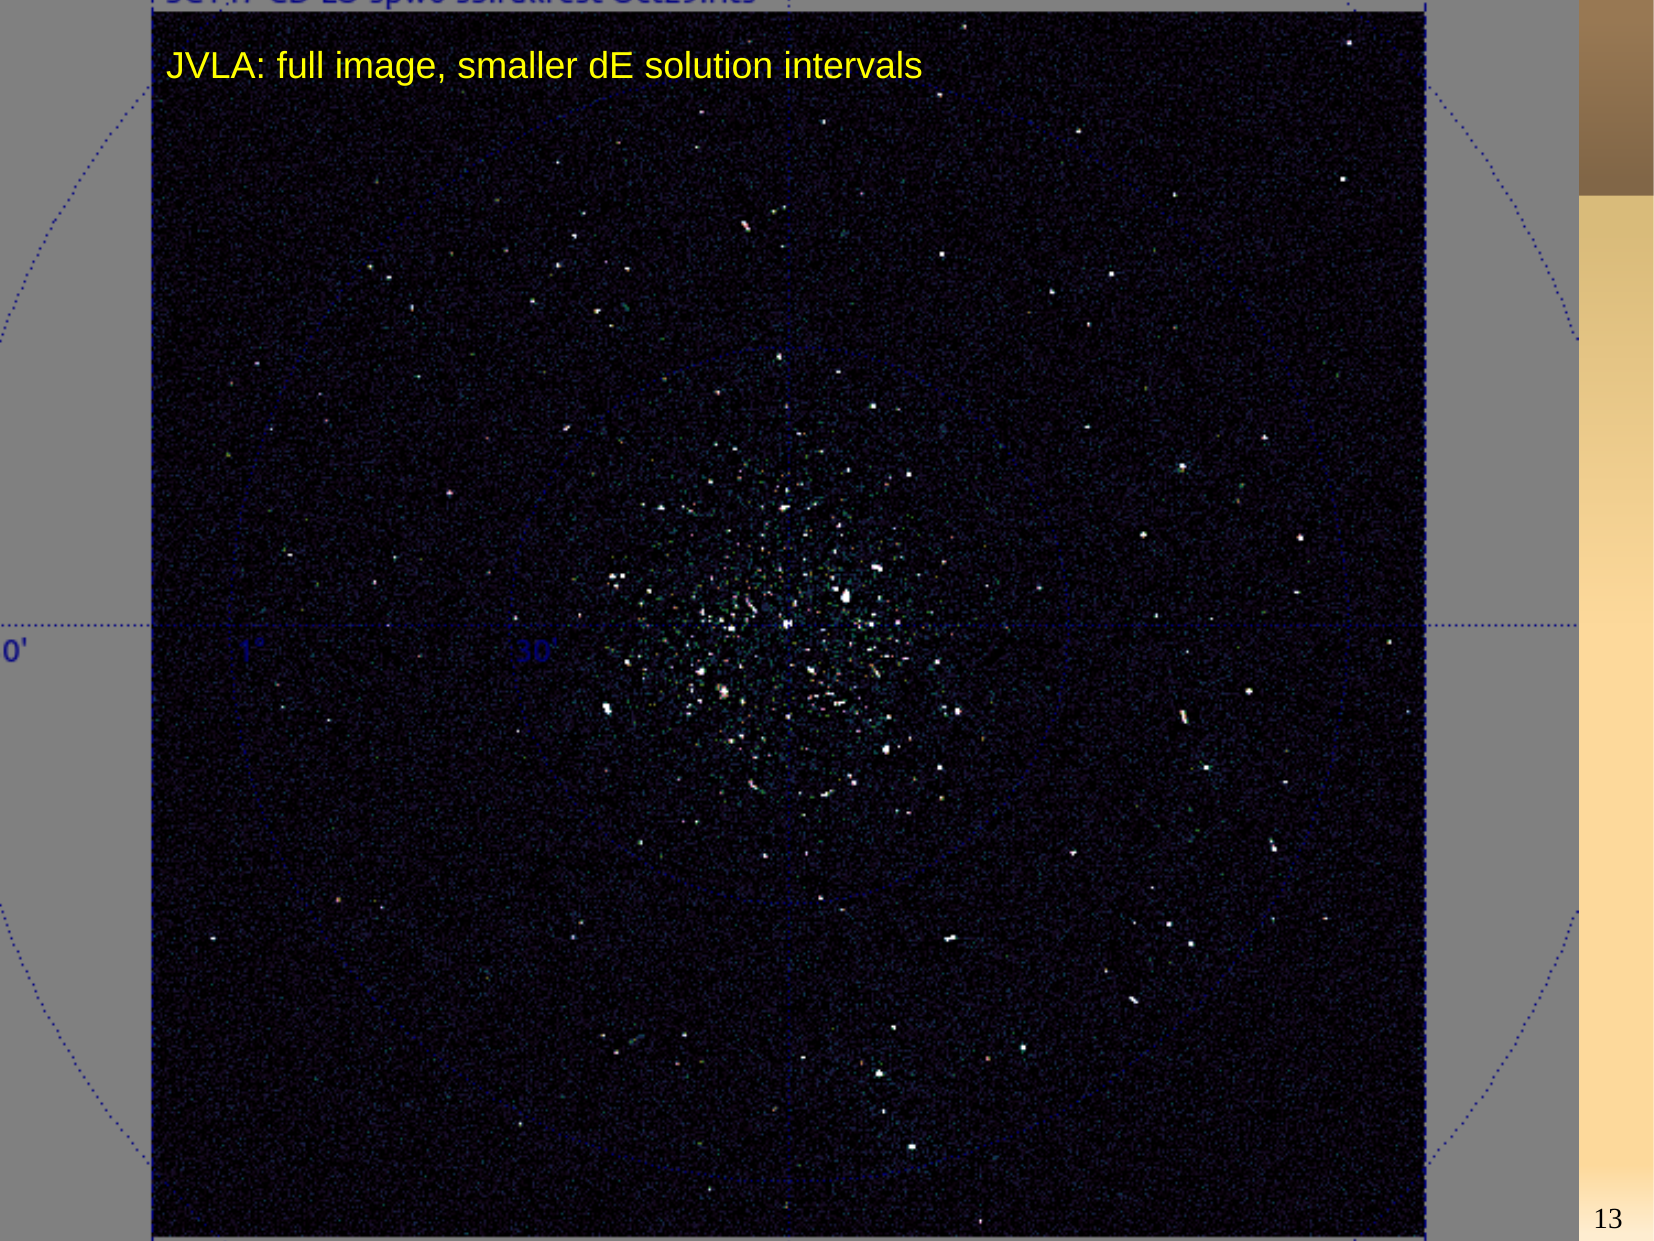

JVLA: full image, smaller dE solution intervals
NRAO Algorithms Telecon
14/11/2013
13